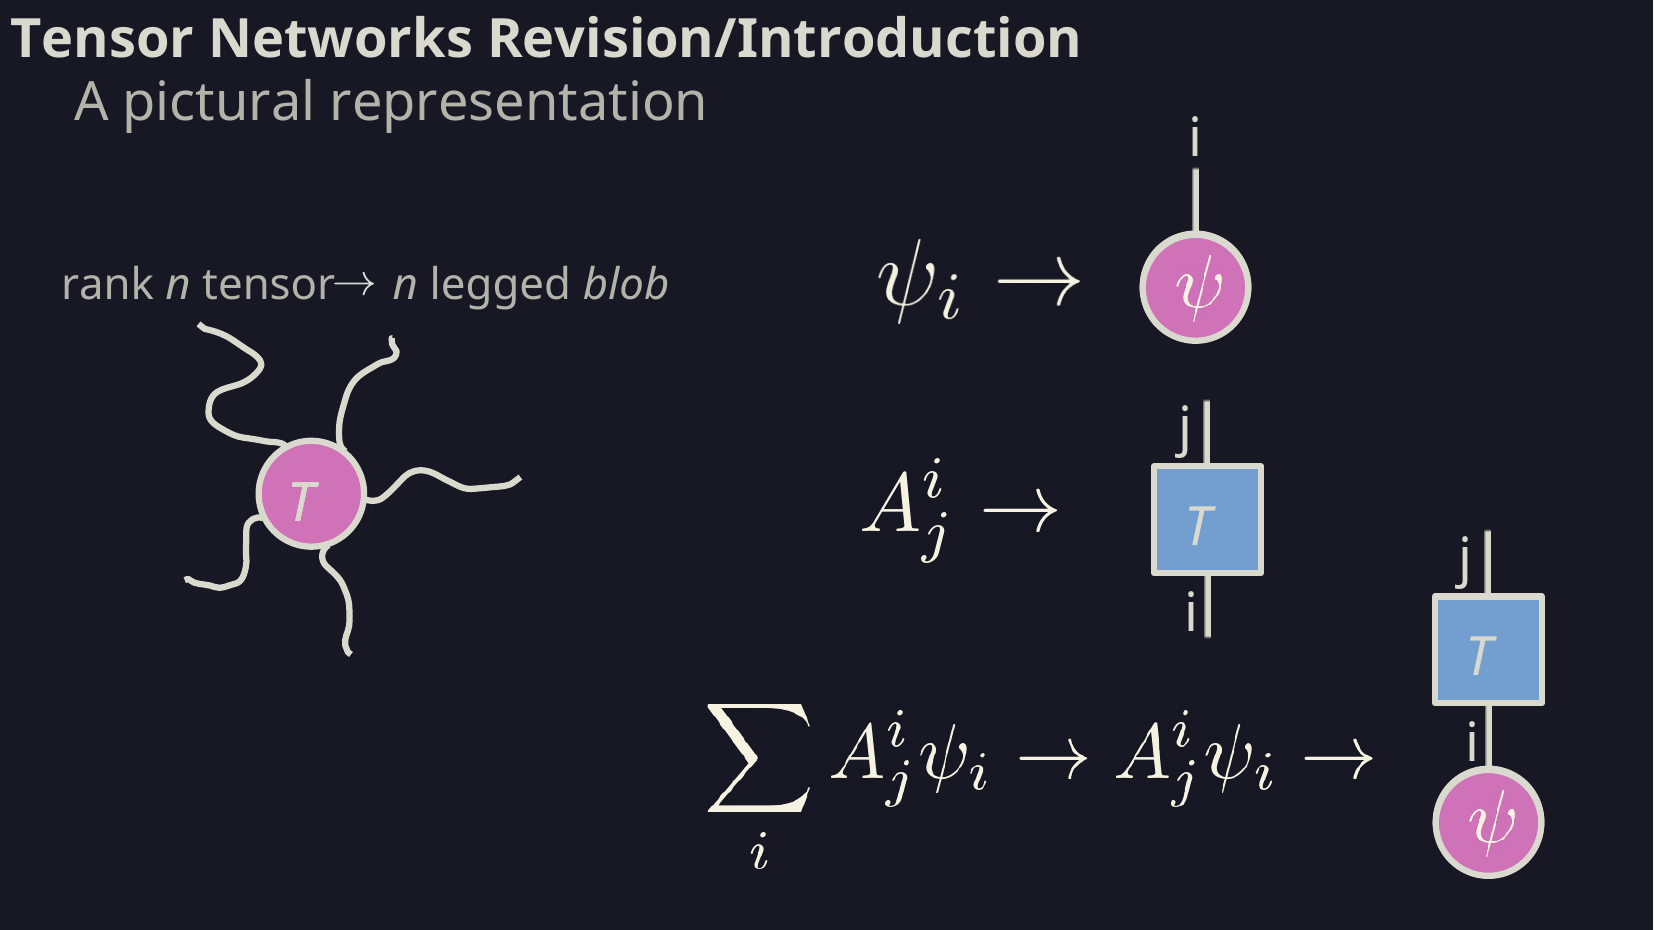

Tensor Networks Revision/Introduction
A pictural representation
i
rank n tensor n legged blob
T
T
T
j
T
i
j
T
i